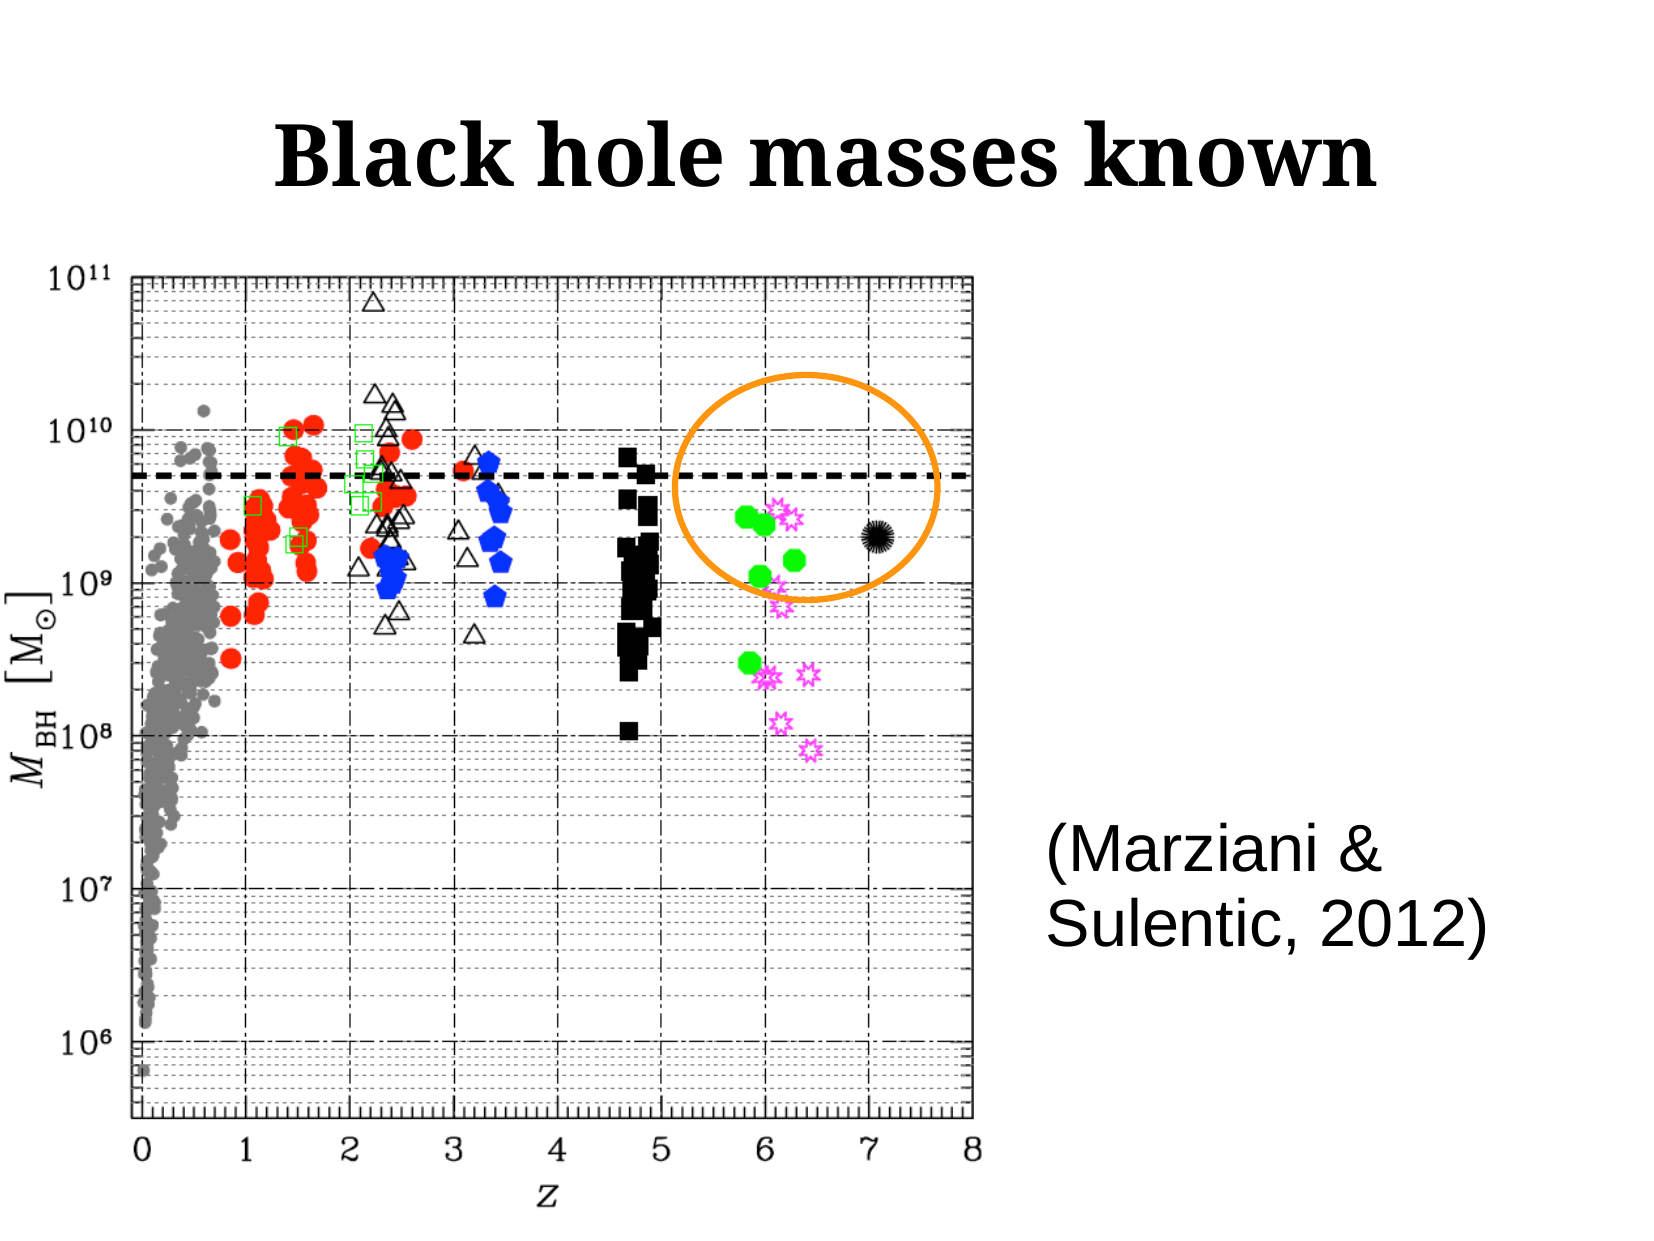

# Black hole masses known
(Marziani & Sulentic, 2012)